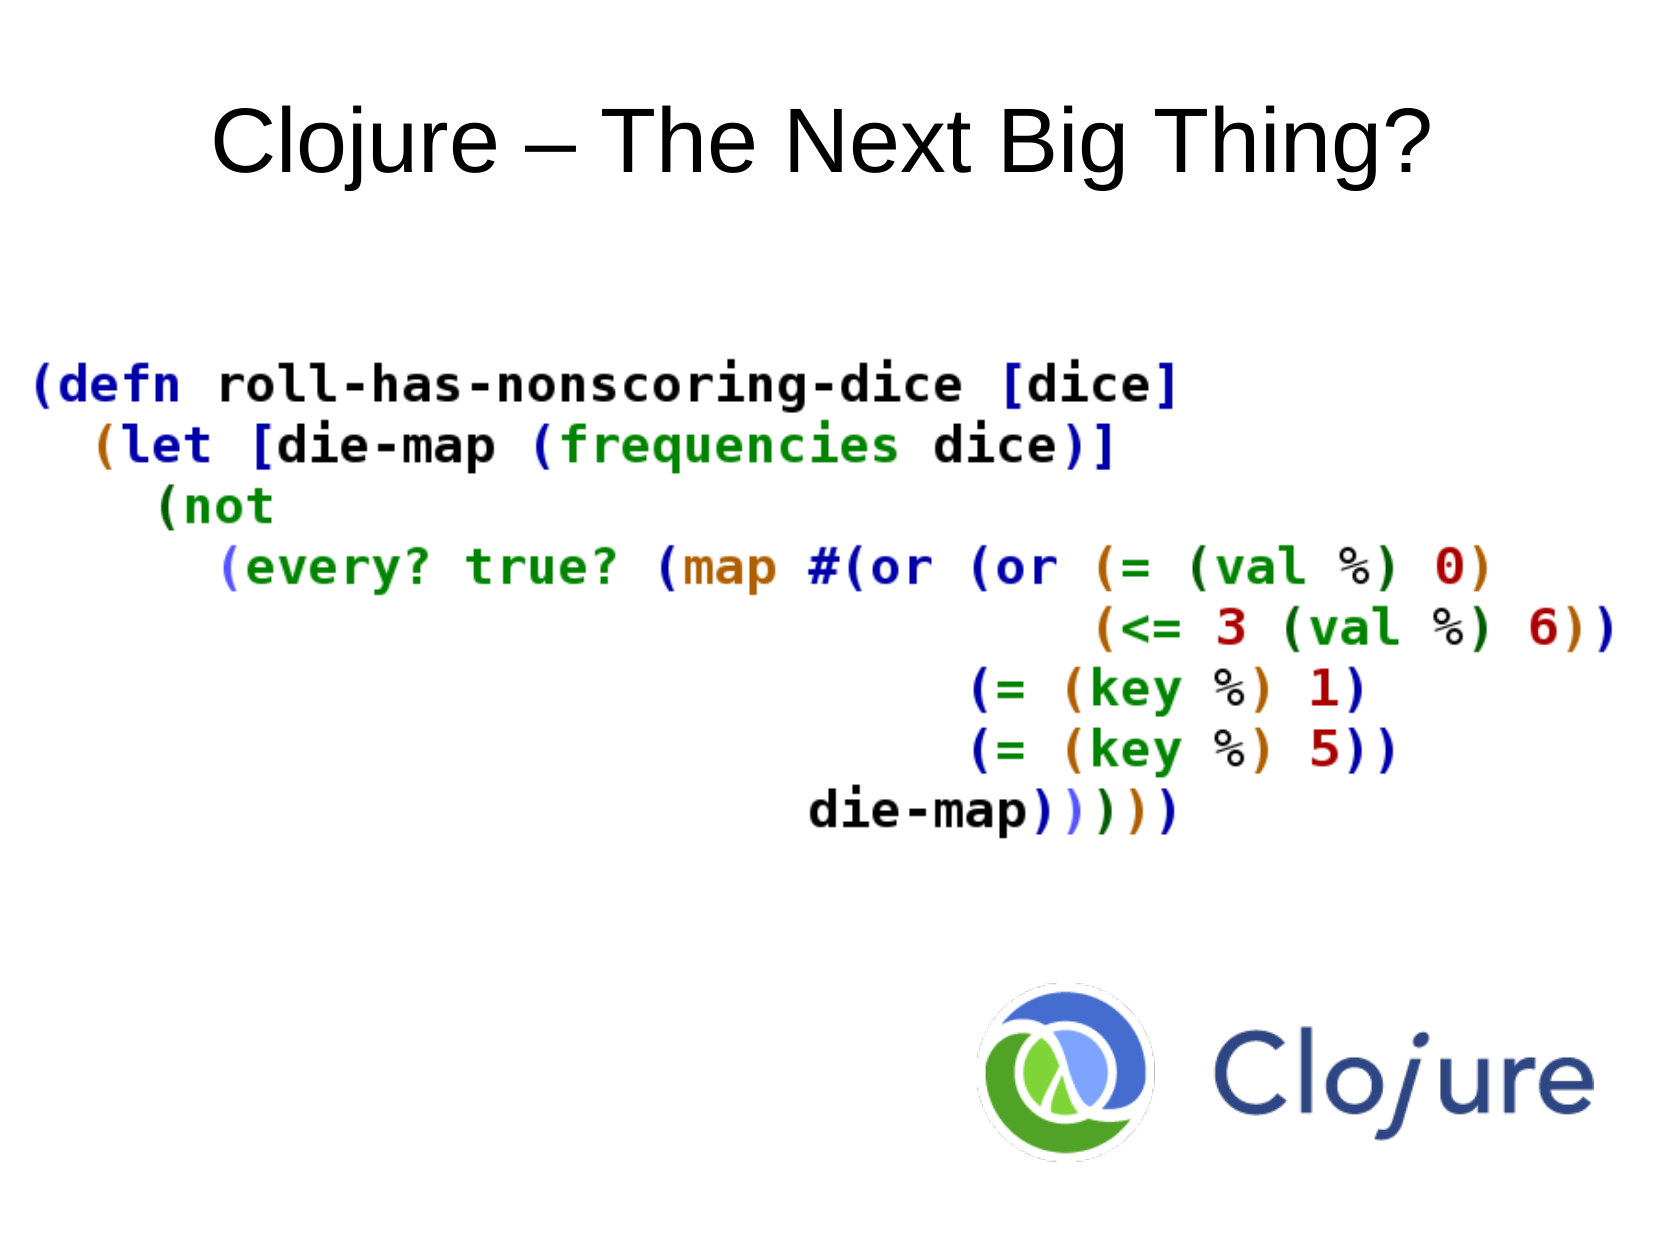

# Clojure – The Next Big Thing?